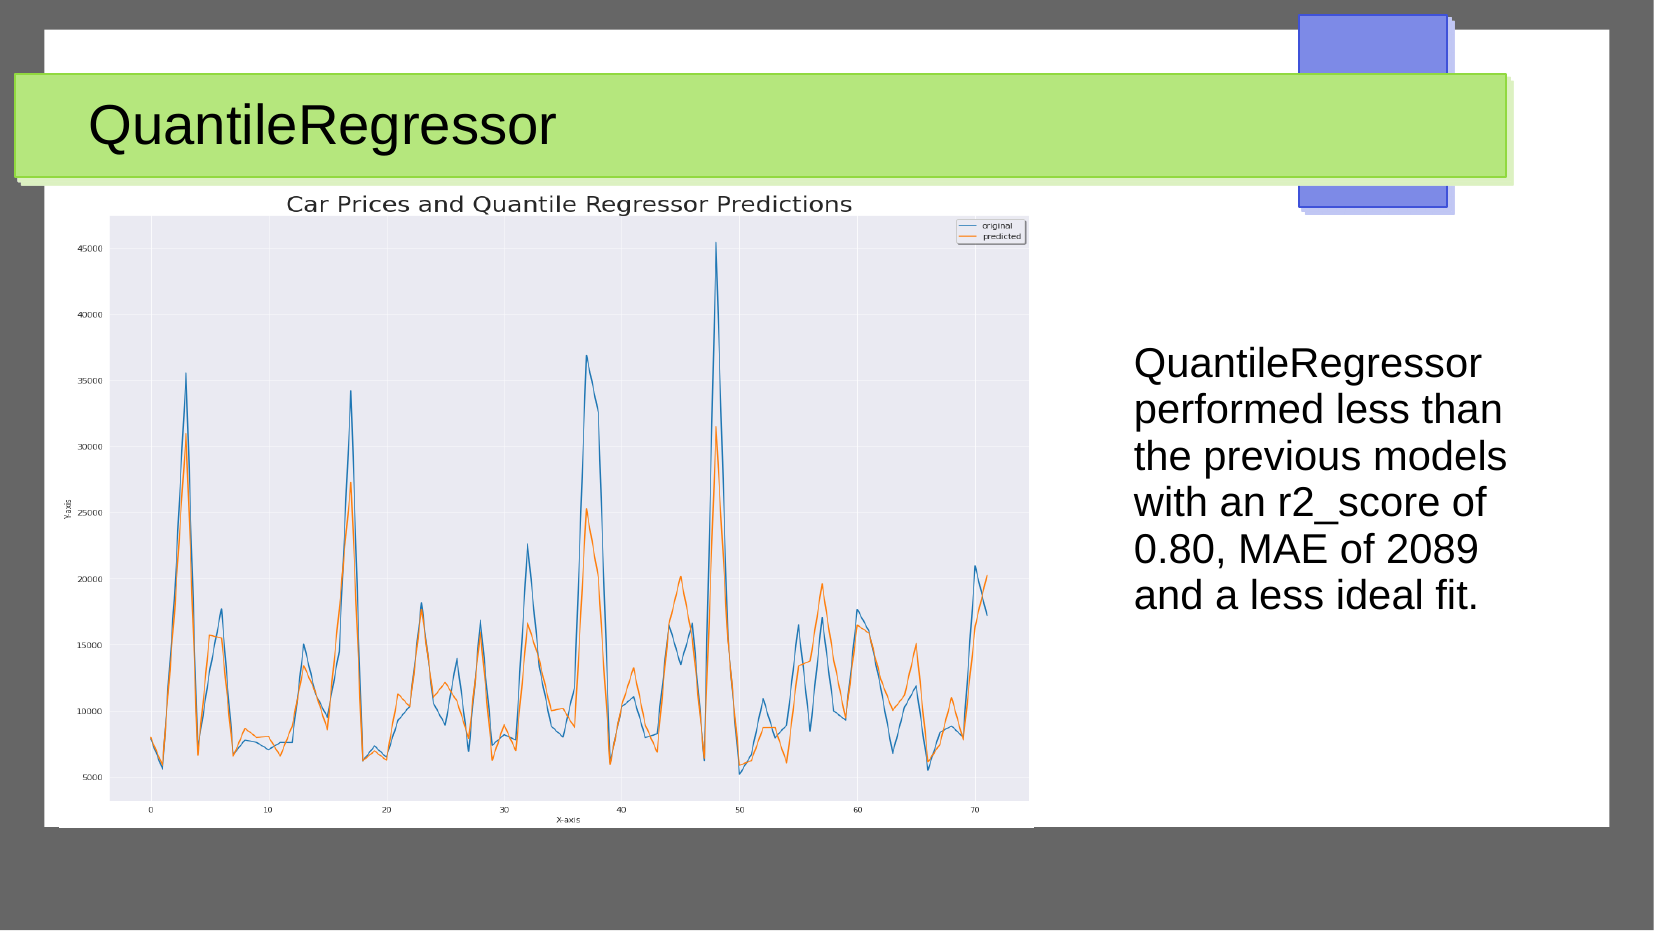

# QuantileRegressor
QuantileRegressor performed less than the previous models with an r2_score of 0.80, MAE of 2089 and a less ideal fit.